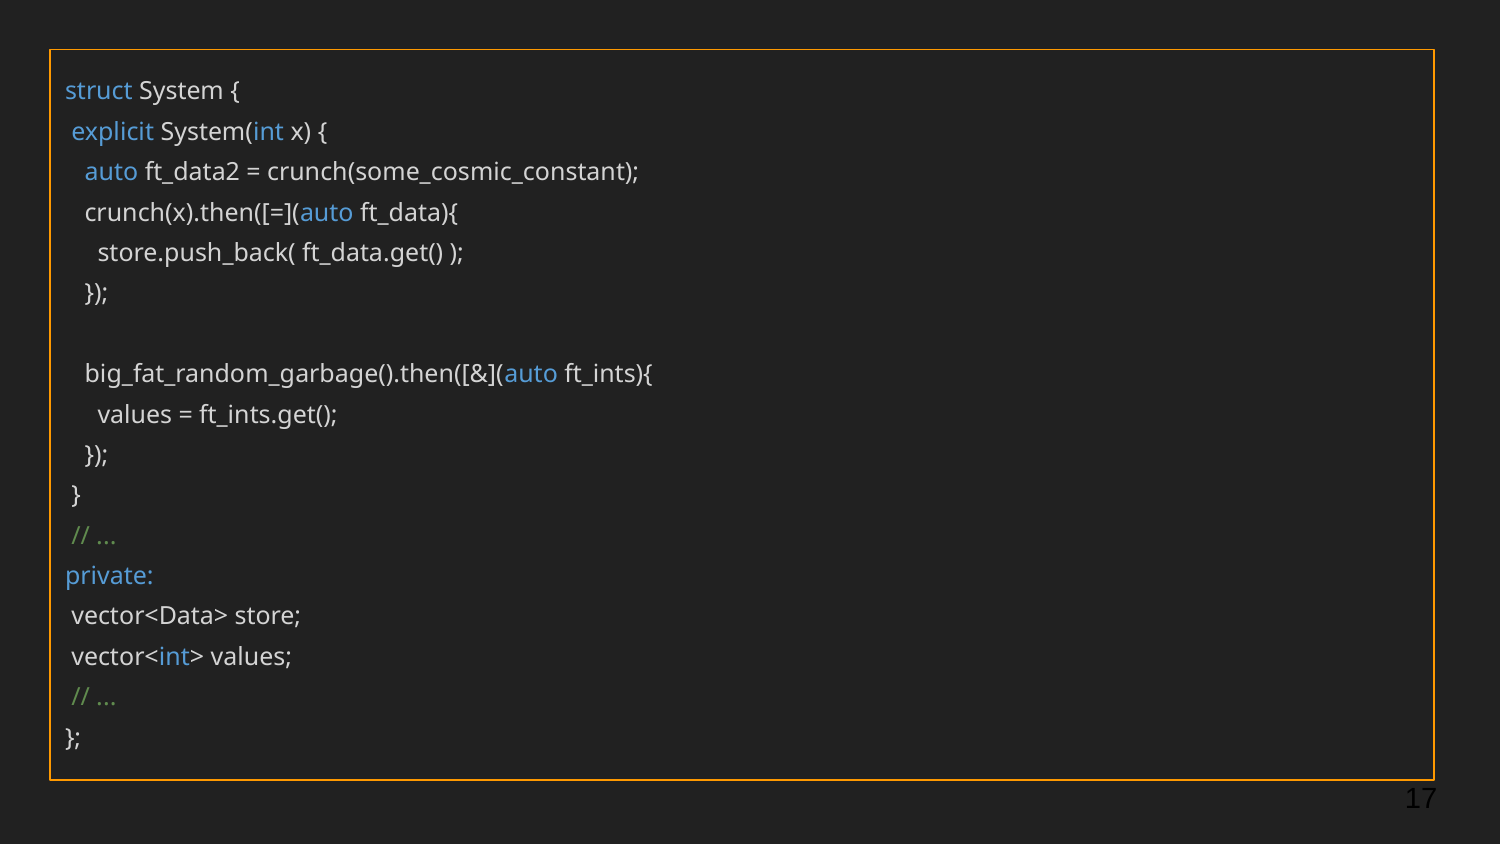

# struct System {
 explicit System(int x) {
 auto ft_data2 = crunch(some_cosmic_constant);
 crunch(x).then([=](auto ft_data){
 store.push_back( ft_data.get() );
 });
 big_fat_random_garbage().then([&](auto ft_ints){
 values = ft_ints.get();
 });
 }
 // ...
private:
 vector<Data> store;
 vector<int> values;
 // ...
};